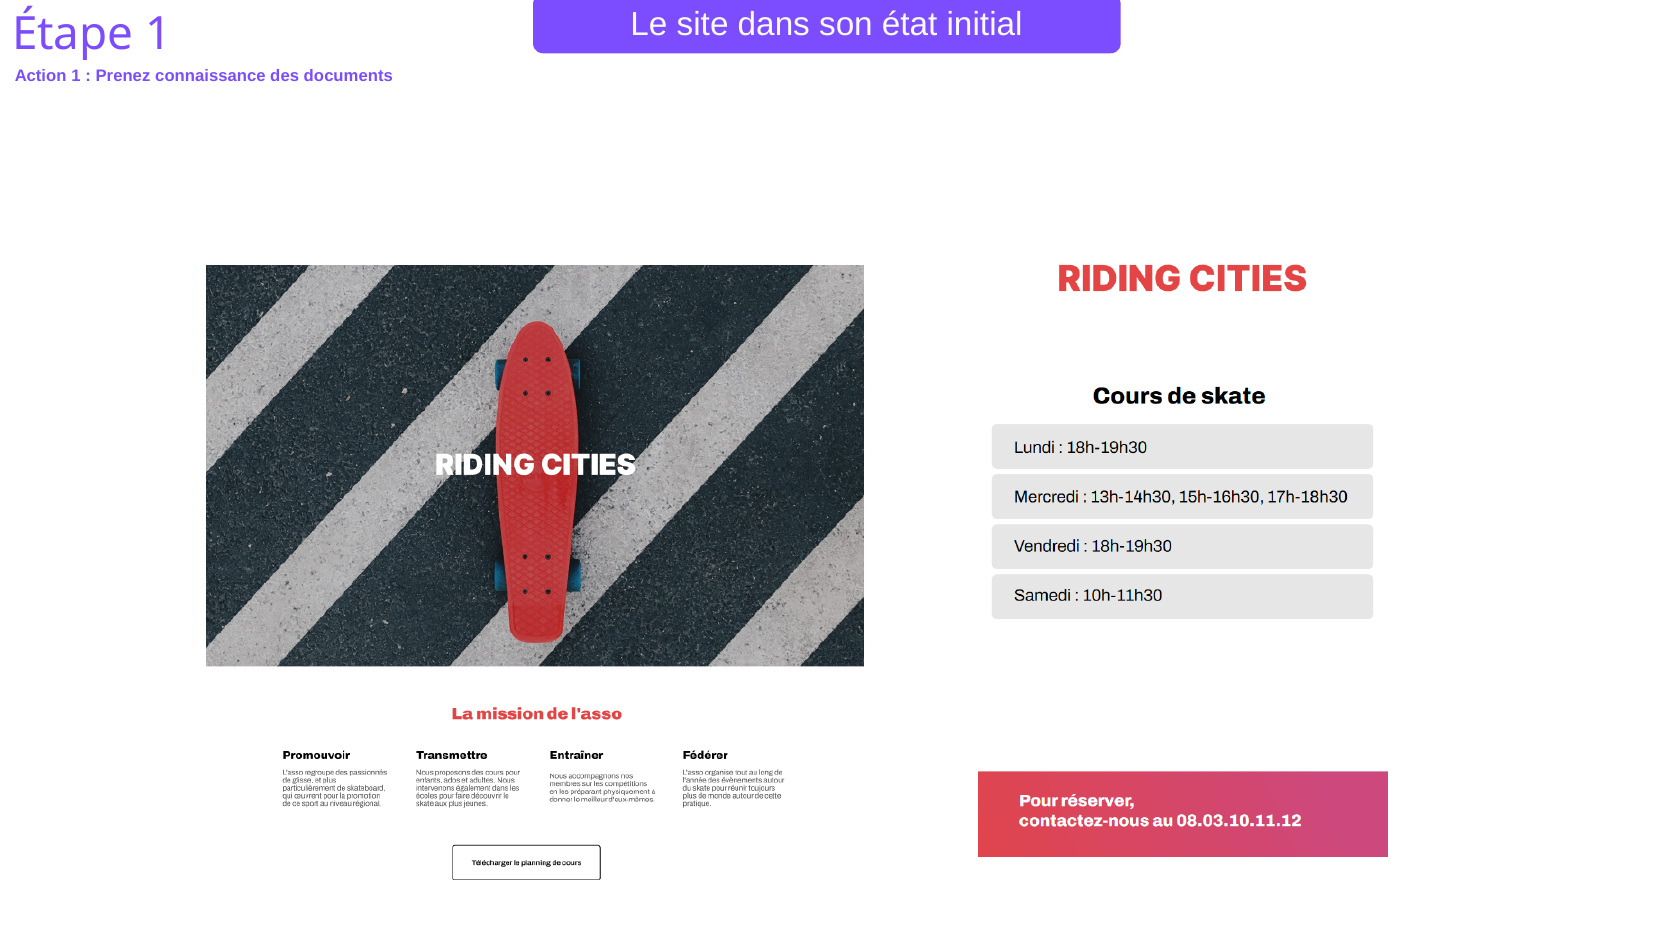

Le site dans son état initial
# Étape 1
Action 1 : Prenez connaissance des documents